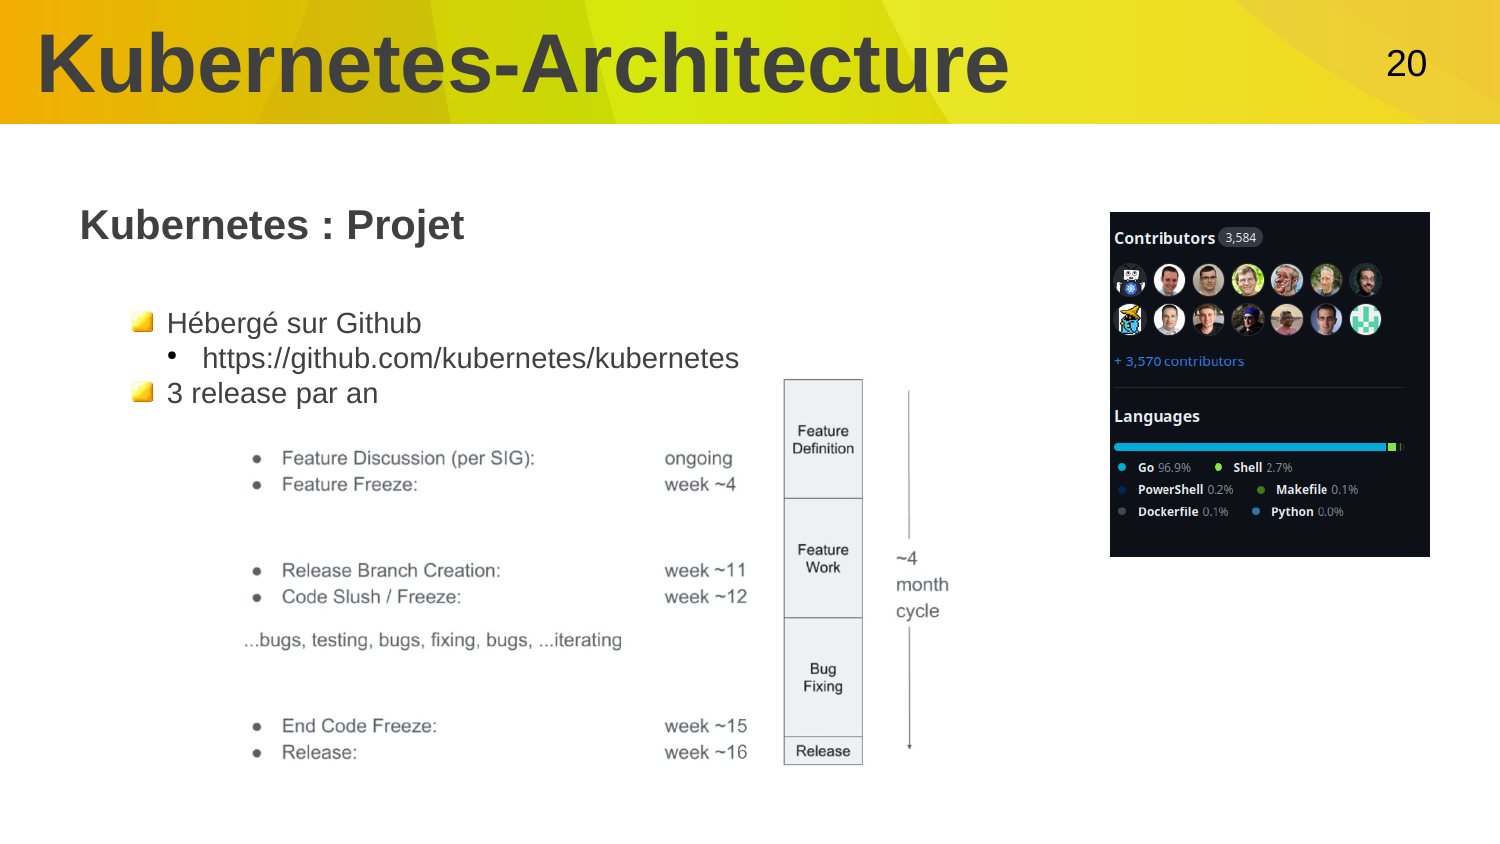

Kubernetes-Architecture
Kubernetes : Projet
Hébergé sur Github
https://github.com/kubernetes/kubernetes
3 release par an